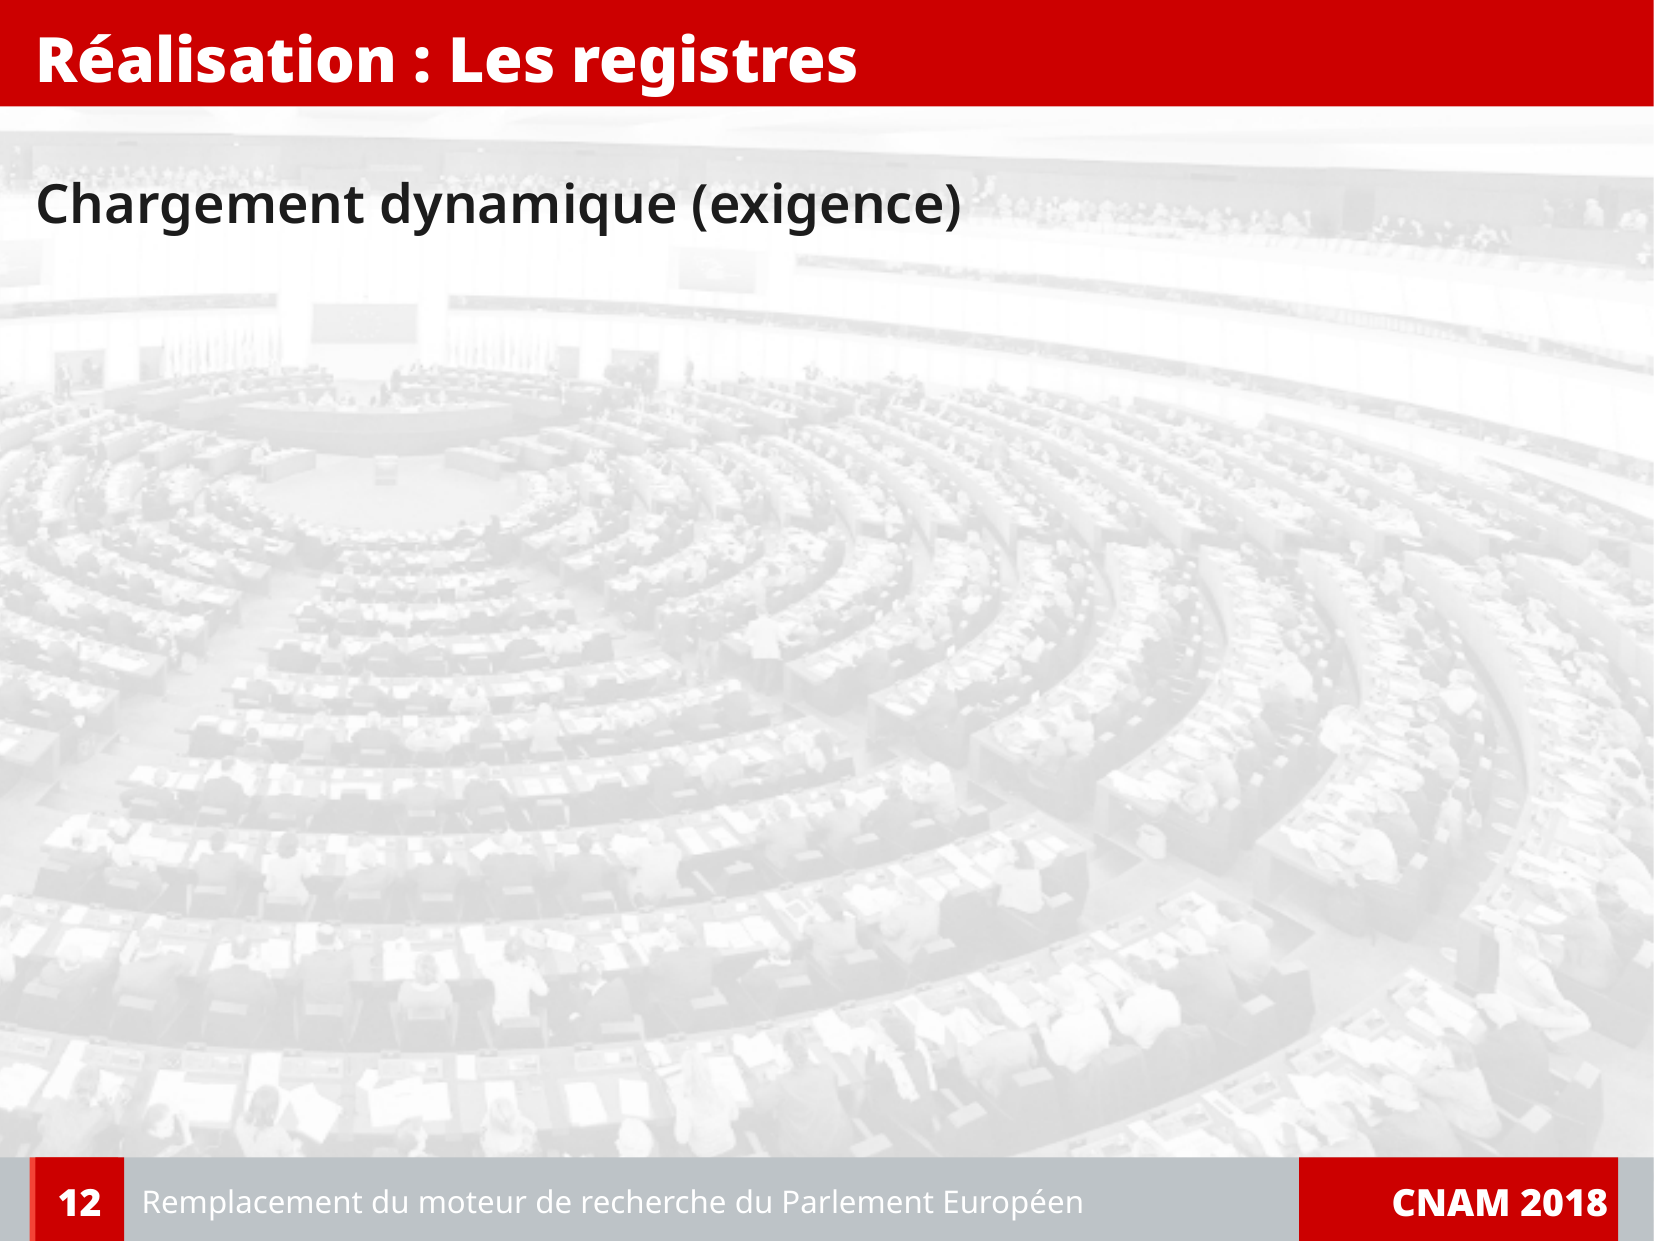

# Réalisation : Les registres
Chargement dynamique (exigence)
12
Remplacement du moteur de recherche du Parlement Européen